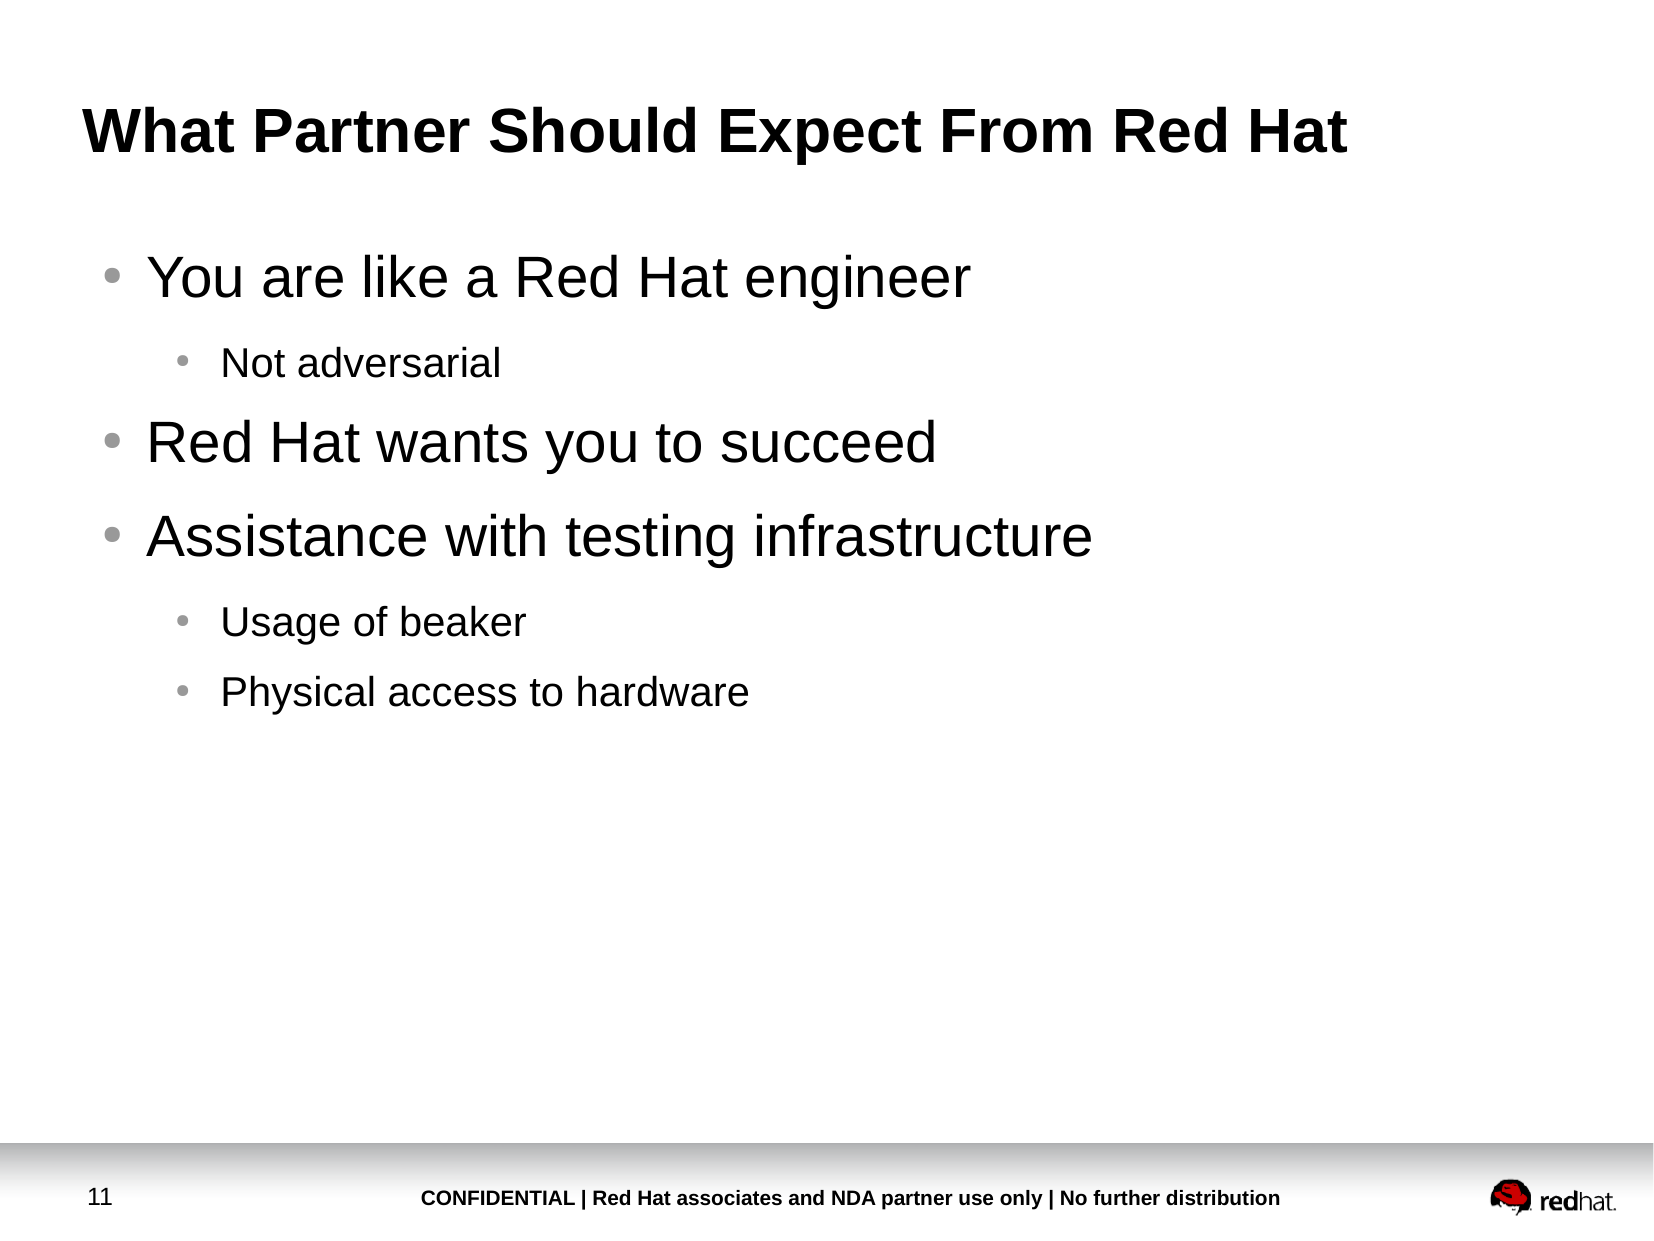

# What Partner Should Expect From Red Hat
You are like a Red Hat engineer
Not adversarial
Red Hat wants you to succeed
Assistance with testing infrastructure
Usage of beaker
Physical access to hardware